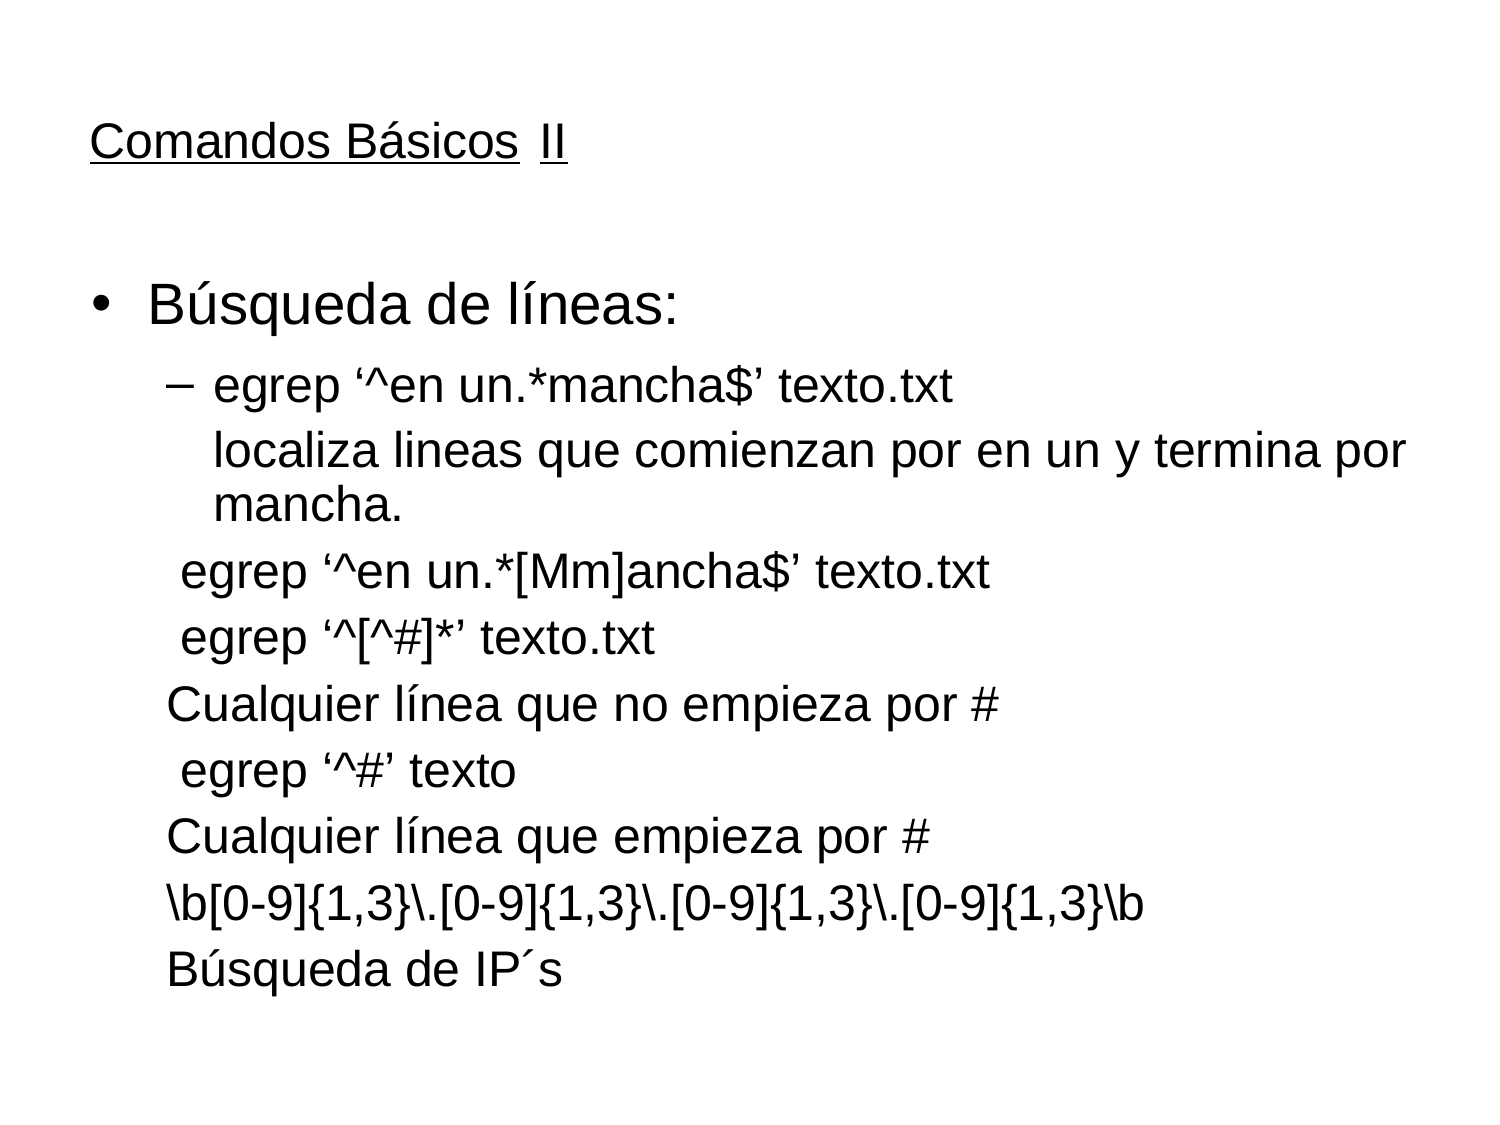

# Comandos Básicos	II
Búsqueda de líneas:
egrep ‘^en un.*mancha$’ texto.txt
	localiza lineas que comienzan por en un y termina por mancha.
 egrep ‘^en un.*[Mm]ancha$’ texto.txt
 egrep ‘^[^#]*’ texto.txt
Cualquier línea que no empieza por #
 egrep ‘^#’ texto
Cualquier línea que empieza por #
\b[0-9]{1,3}\.[0-9]{1,3}\.[0-9]{1,3}\.[0-9]{1,3}\b
Búsqueda de IP´s